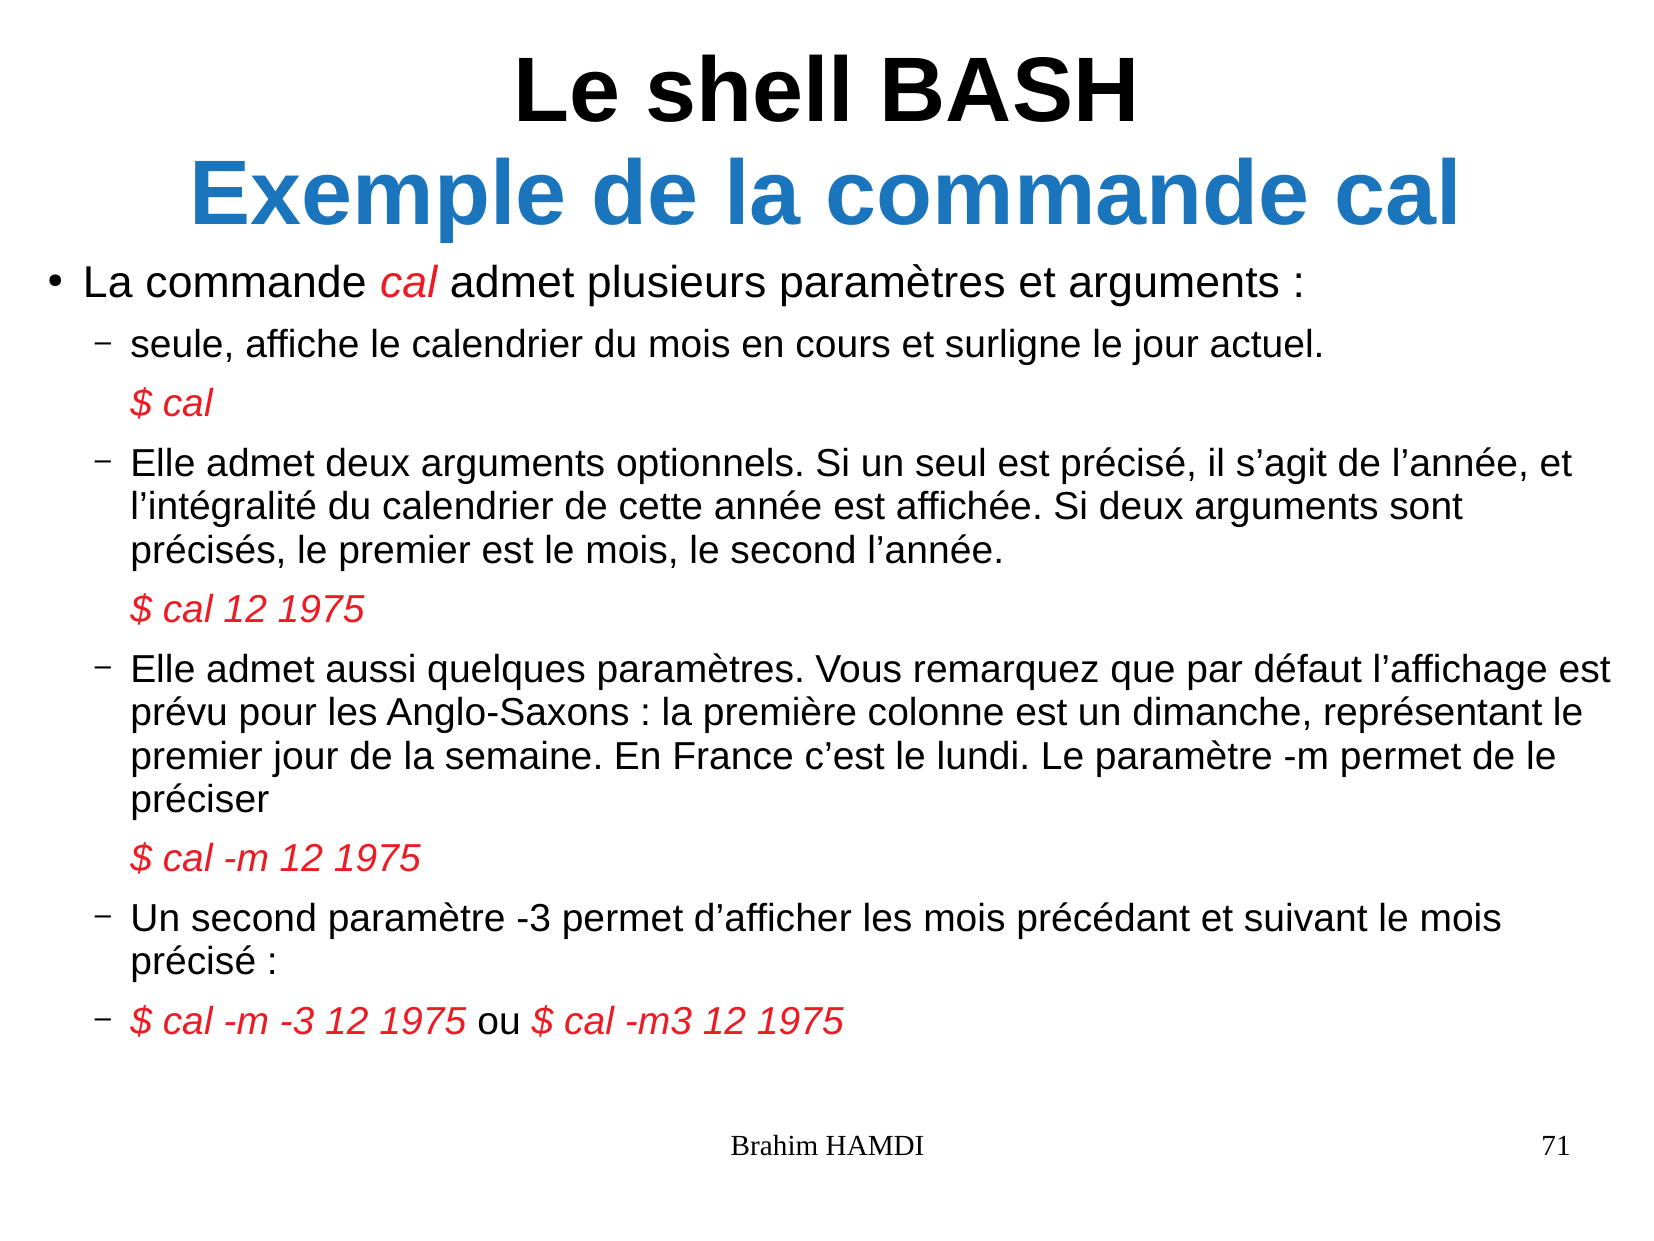

# Le shell BASH Exemple de la commande cal
La commande cal admet plusieurs paramètres et arguments :
seule, affiche le calendrier du mois en cours et surligne le jour actuel.
$ cal
Elle admet deux arguments optionnels. Si un seul est précisé, il s’agit de l’année, et l’intégralité du calendrier de cette année est affichée. Si deux arguments sont précisés, le premier est le mois, le second l’année.
$ cal 12 1975
Elle admet aussi quelques paramètres. Vous remarquez que par défaut l’affichage est prévu pour les Anglo-Saxons : la première colonne est un dimanche, représentant le premier jour de la semaine. En France c’est le lundi. Le paramètre -m permet de le préciser
$ cal -m 12 1975
Un second paramètre -3 permet d’afficher les mois précédant et suivant le mois précisé :
$ cal -m -3 12 1975 ou $ cal -m3 12 1975
Brahim HAMDI
71